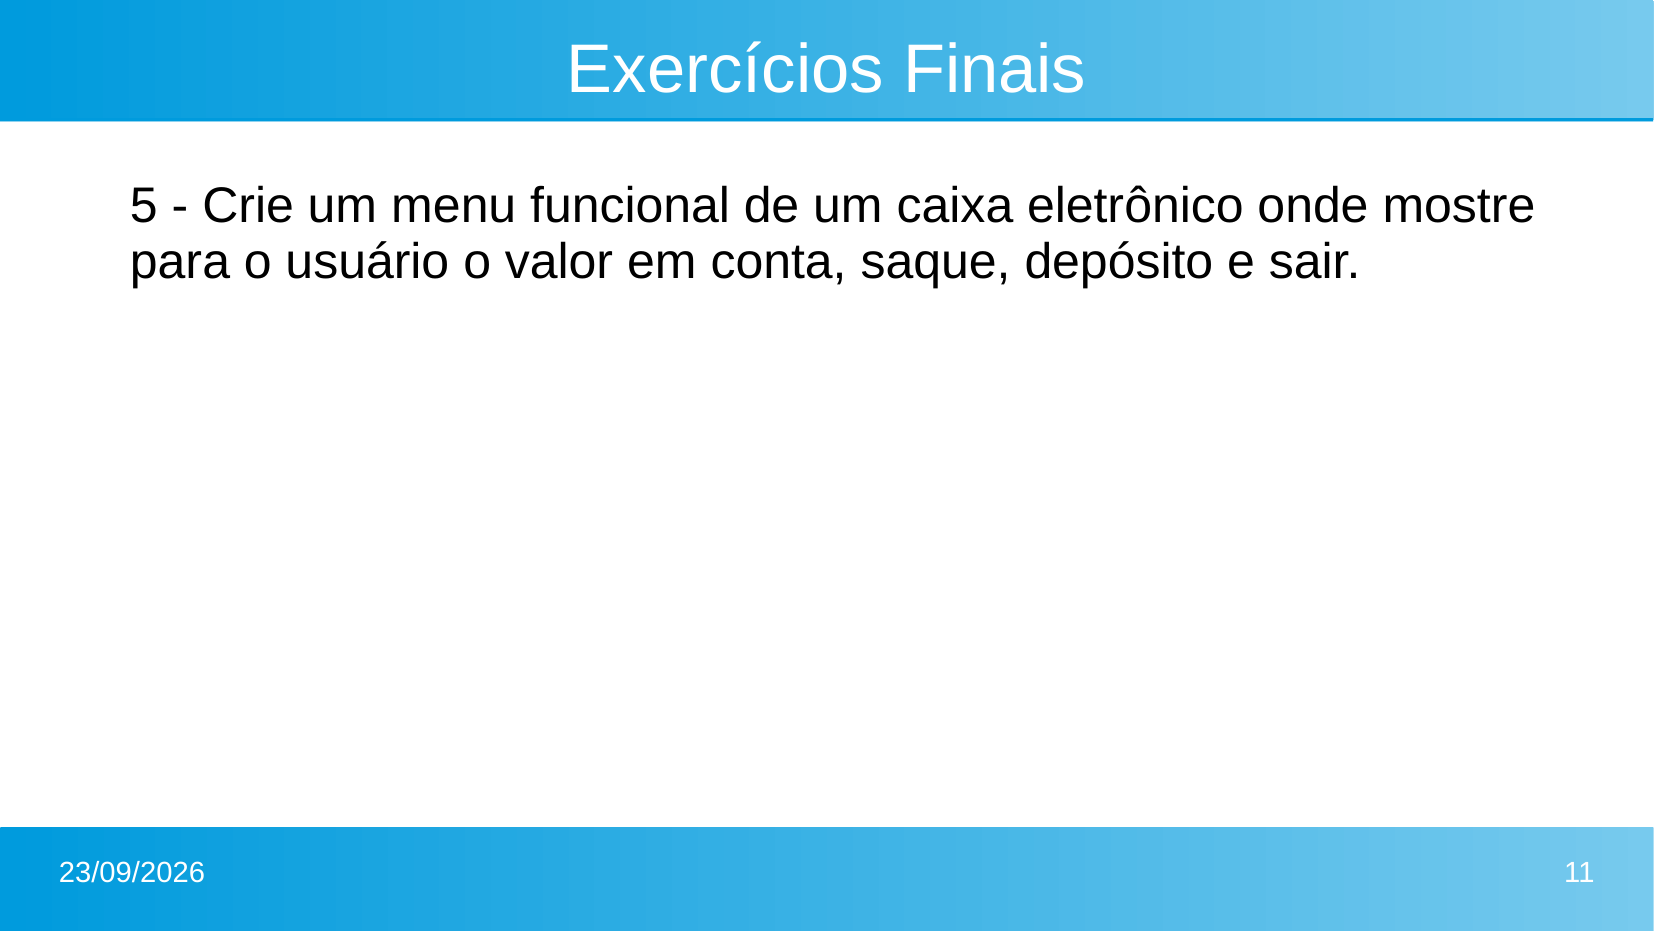

# Exercícios Finais
5 - Crie um menu funcional de um caixa eletrônico onde mostre para o usuário o valor em conta, saque, depósito e sair.
11